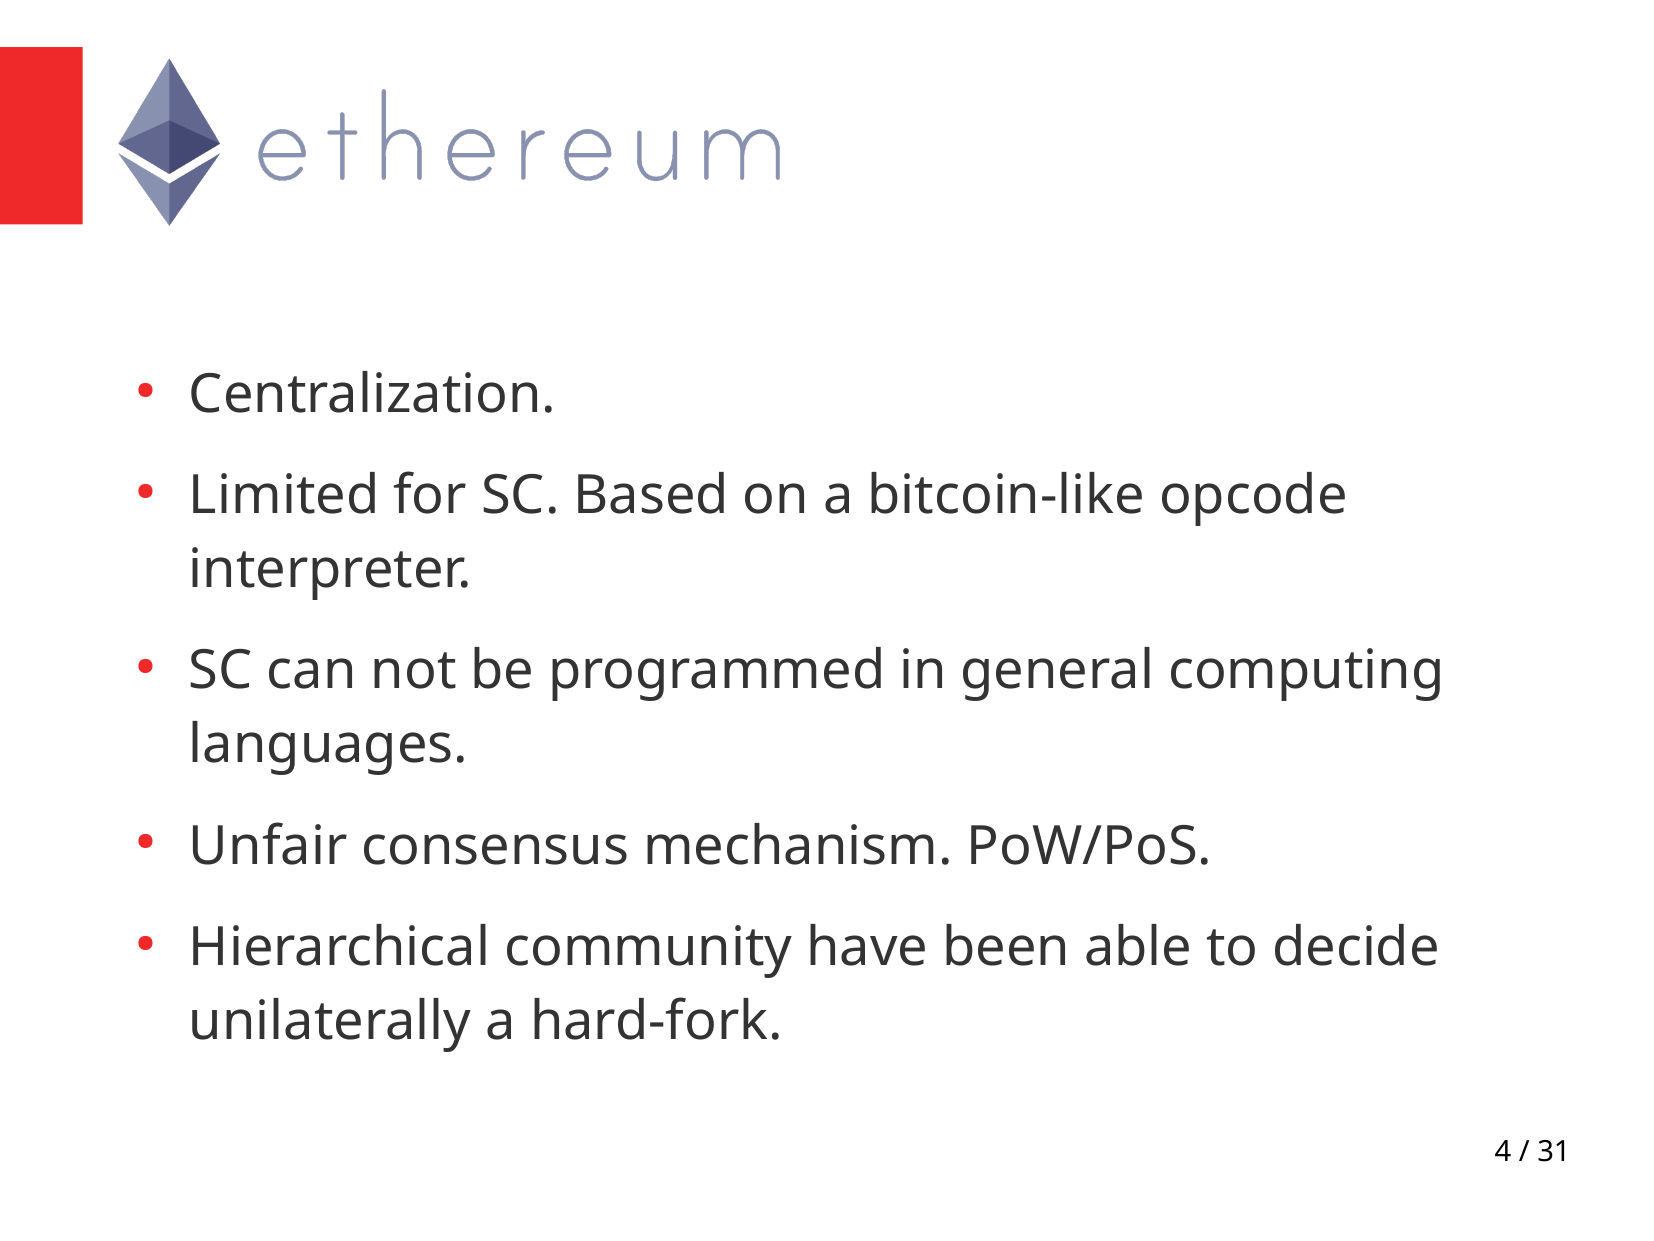

# Centralization.
Limited for SC. Based on a bitcoin-like opcode interpreter.
SC can not be programmed in general computing languages.
Unfair consensus mechanism. PoW/PoS.
Hierarchical community have been able to decide unilaterally a hard-fork.
4